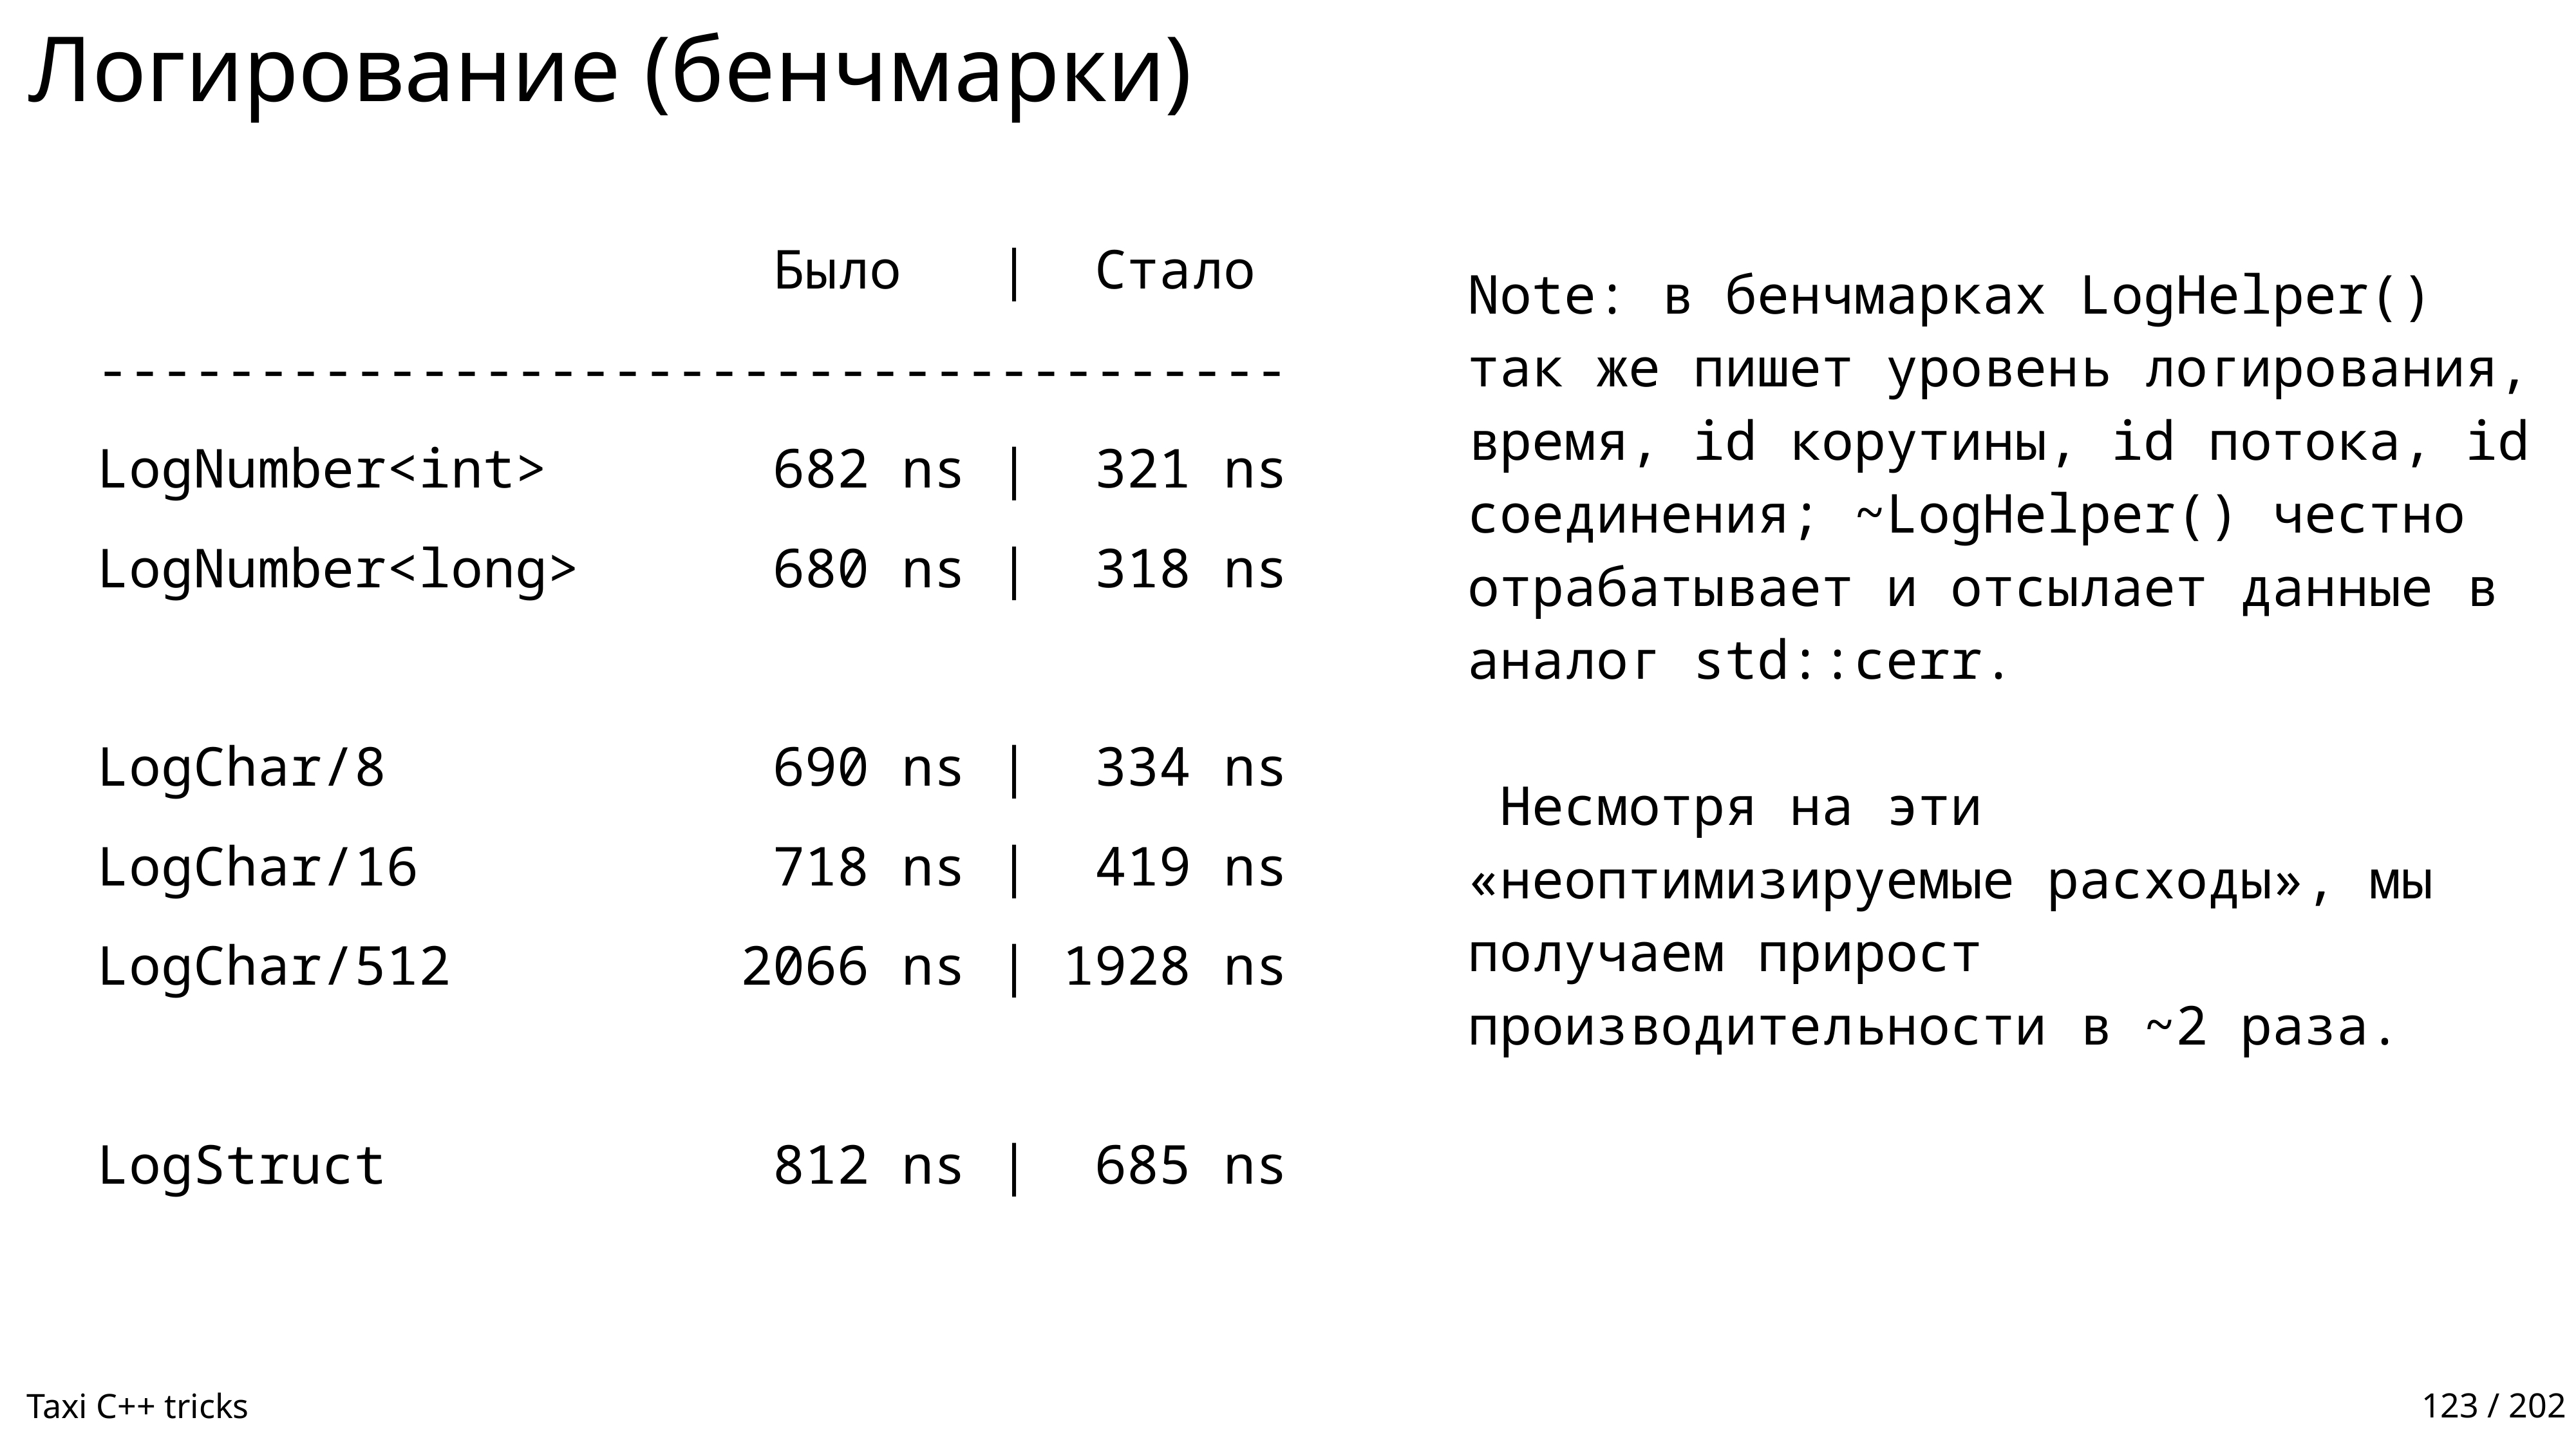

# Логирование (бенчмарки)
 Было | Стало
-------------------------------------
LogNumber<int> 682 ns | 321 ns
LogNumber<long> 680 ns | 318 ns
LogChar/8 690 ns | 334 ns
LogChar/16 718 ns | 419 ns
LogChar/512 2066 ns | 1928 ns
LogStruct 812 ns | 685 ns
Note: в бенчмарках LogHelper() так же пишет уровень логирования, время, id корутины, id потока, id соединения; ~LogHelper() честно отрабатывает и отсылает данные в аналог std::cerr.
 Несмотря на эти «неоптимизируемые расходы», мы получаем прирост производительности в ~2 раза.
Taxi C++ tricks